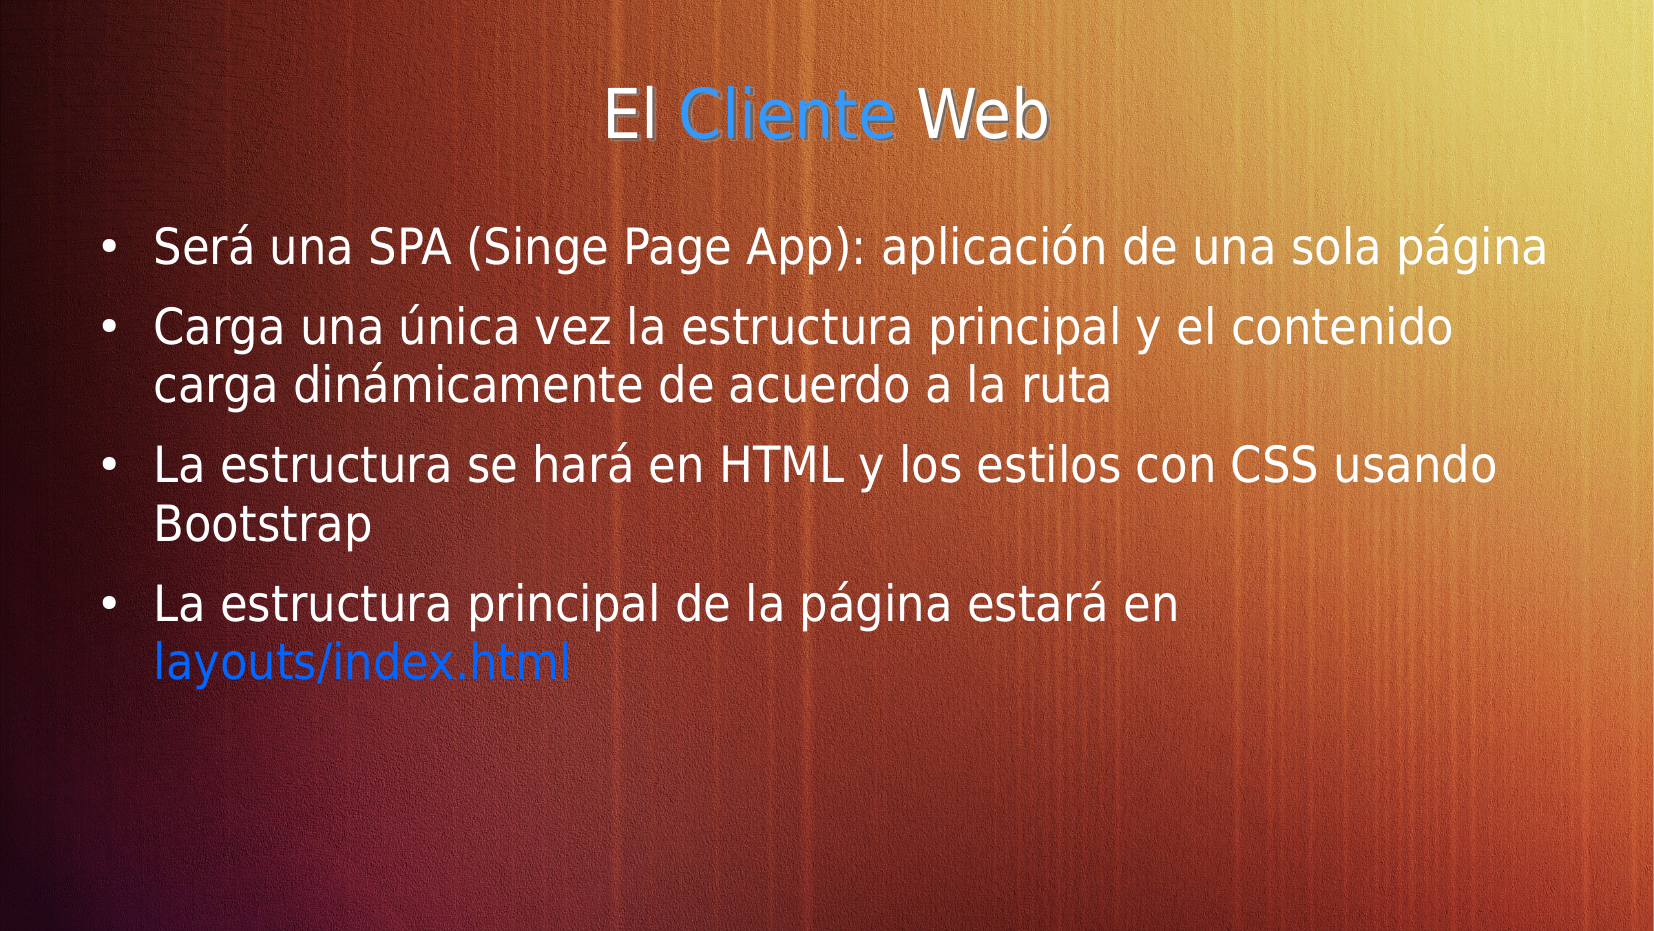

# El Cliente Web
Será una SPA (Singe Page App): aplicación de una sola página
Carga una única vez la estructura principal y el contenido carga dinámicamente de acuerdo a la ruta
La estructura se hará en HTML y los estilos con CSS usando Bootstrap
La estructura principal de la página estará en layouts/index.html